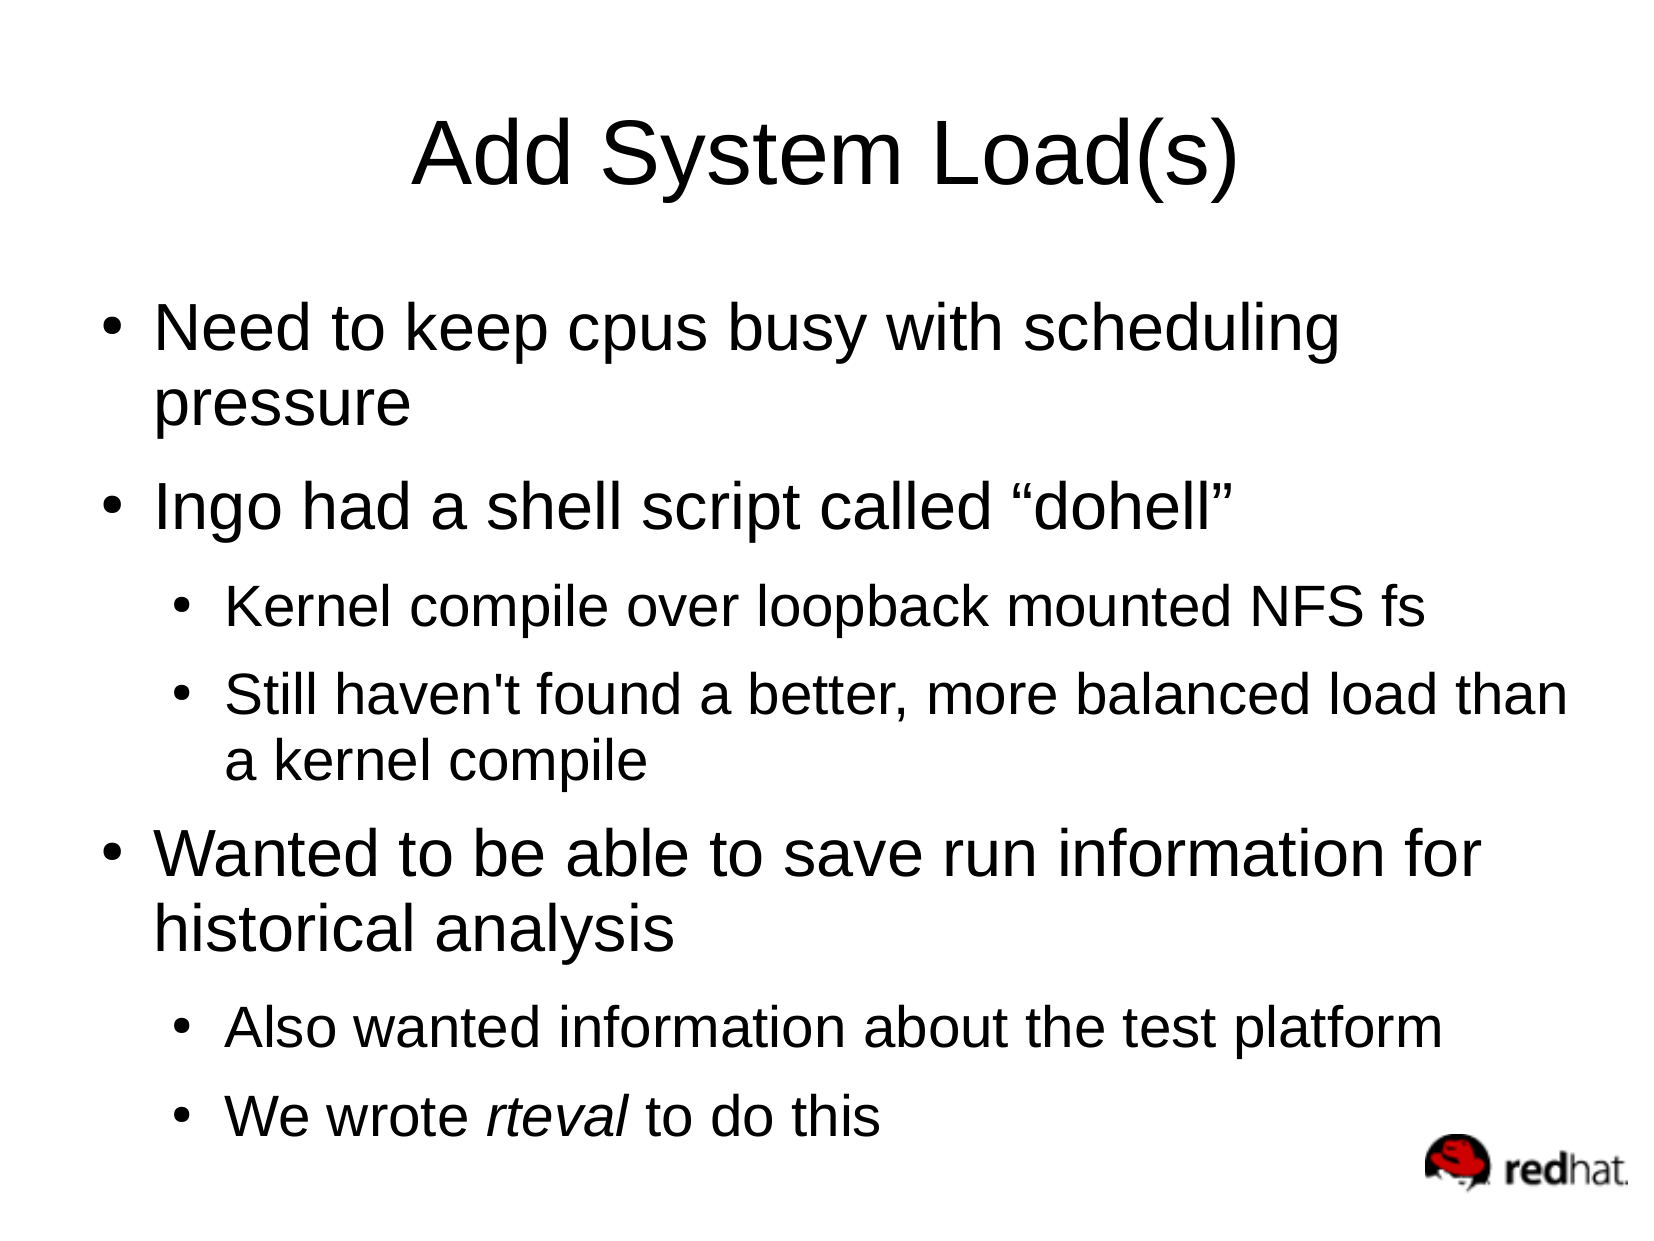

# Add System Load(s)
Need to keep cpus busy with scheduling pressure
Ingo had a shell script called “dohell”
Kernel compile over loopback mounted NFS fs
Still haven't found a better, more balanced load than a kernel compile
Wanted to be able to save run information for historical analysis
Also wanted information about the test platform
We wrote rteval to do this